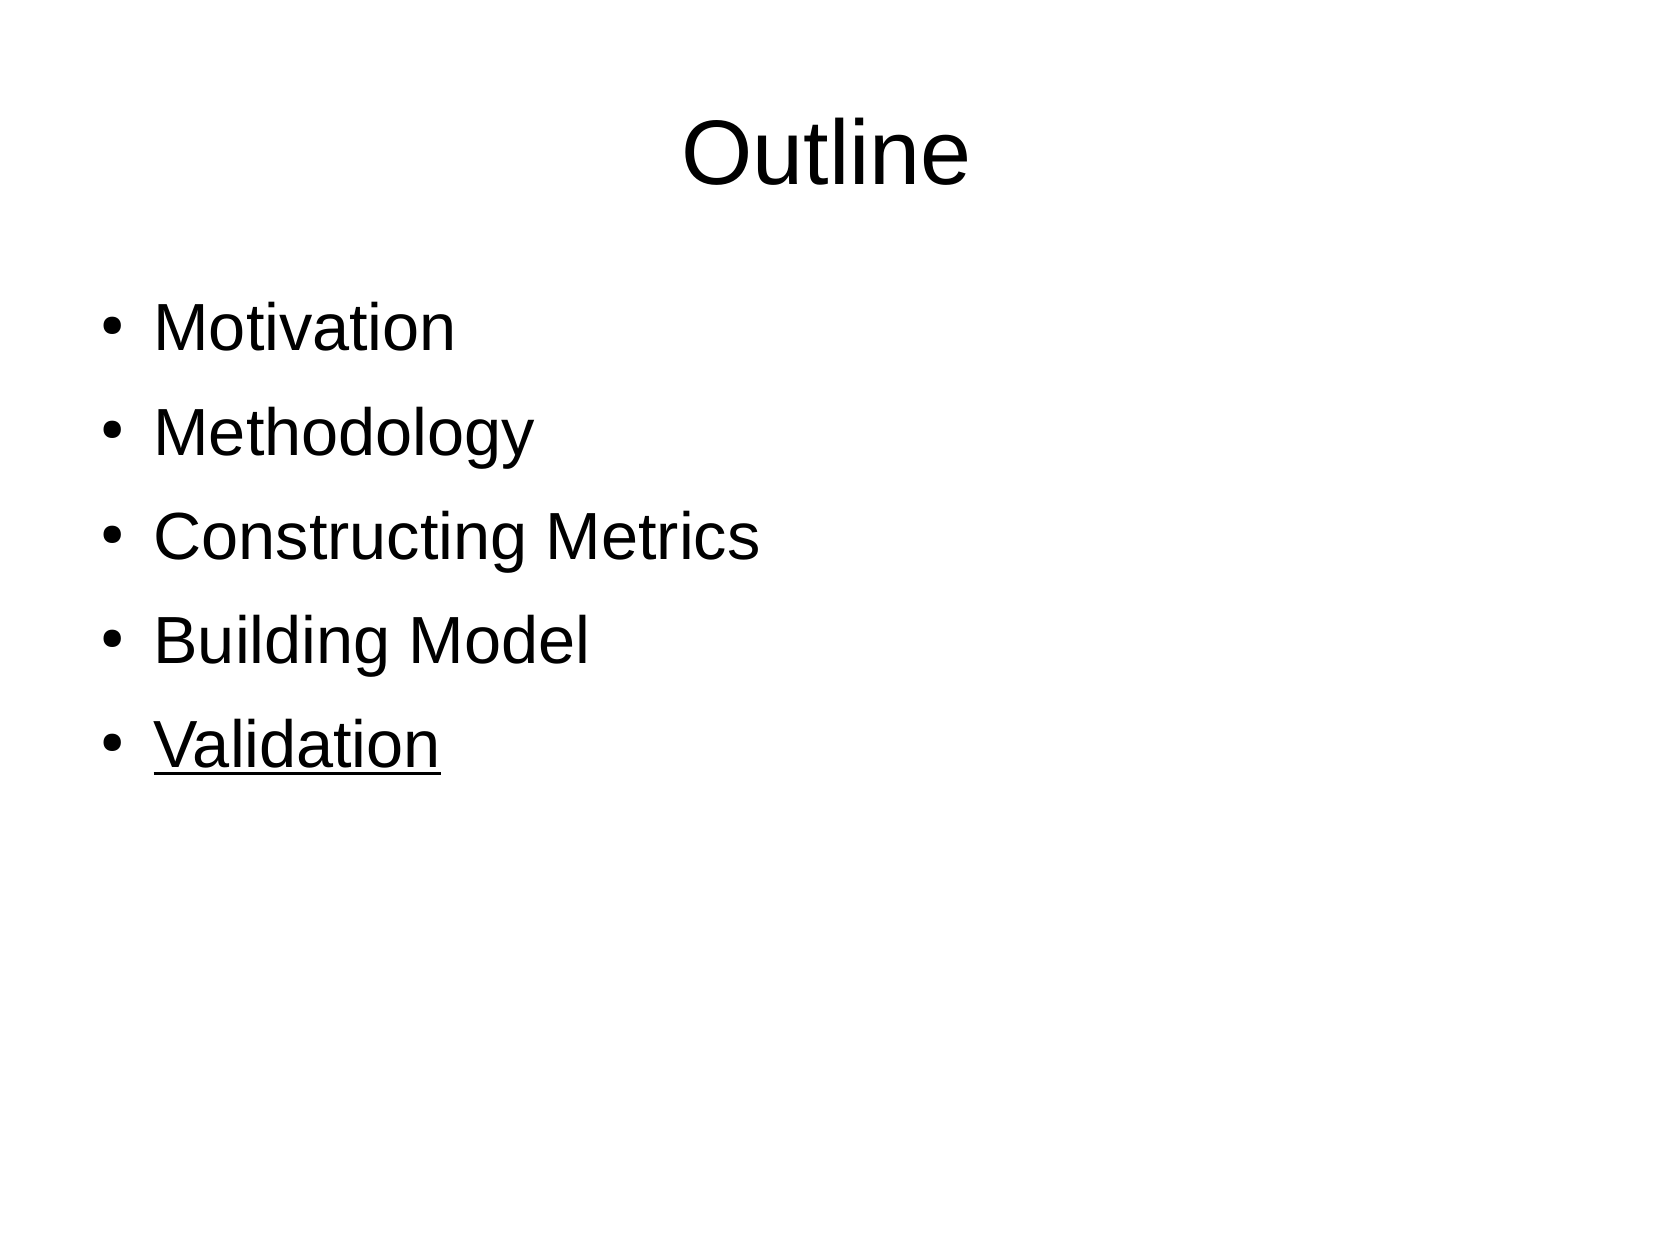

# Outline
Motivation
Methodology
Constructing Metrics
Building Model
Validation